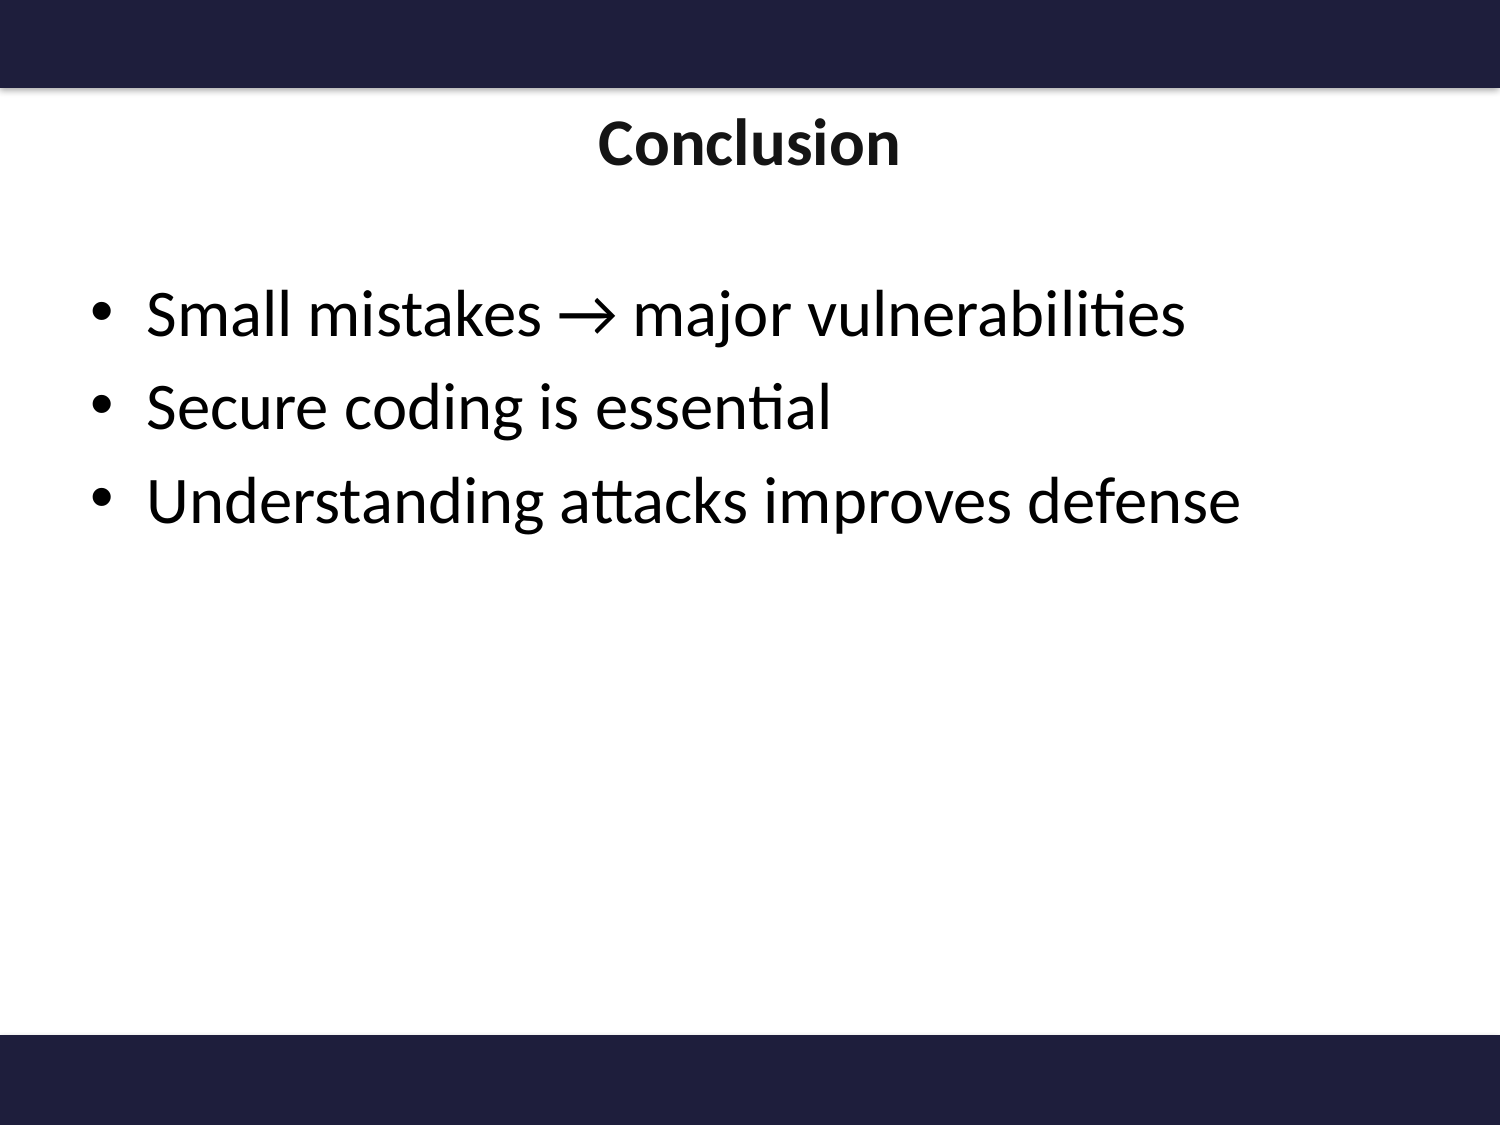

# Conclusion
Small mistakes → major vulnerabilities
Secure coding is essential
Understanding attacks improves defense